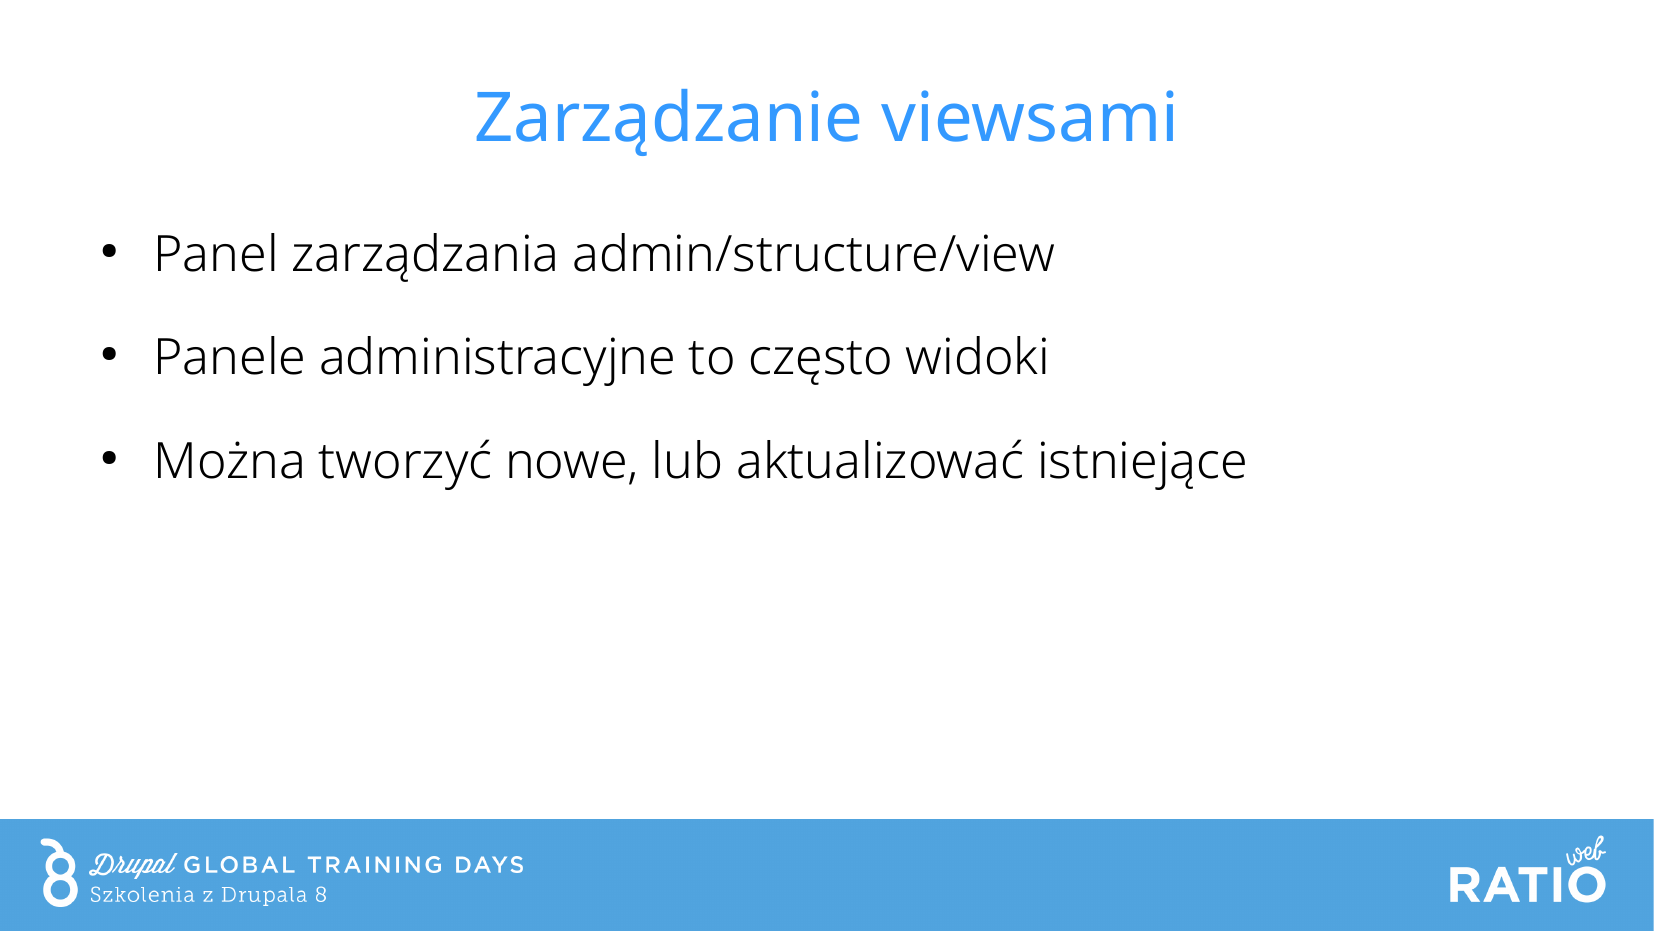

# Zarządzanie viewsami
Panel zarządzania admin/structure/view
Panele administracyjne to często widoki
Można tworzyć nowe, lub aktualizować istniejące